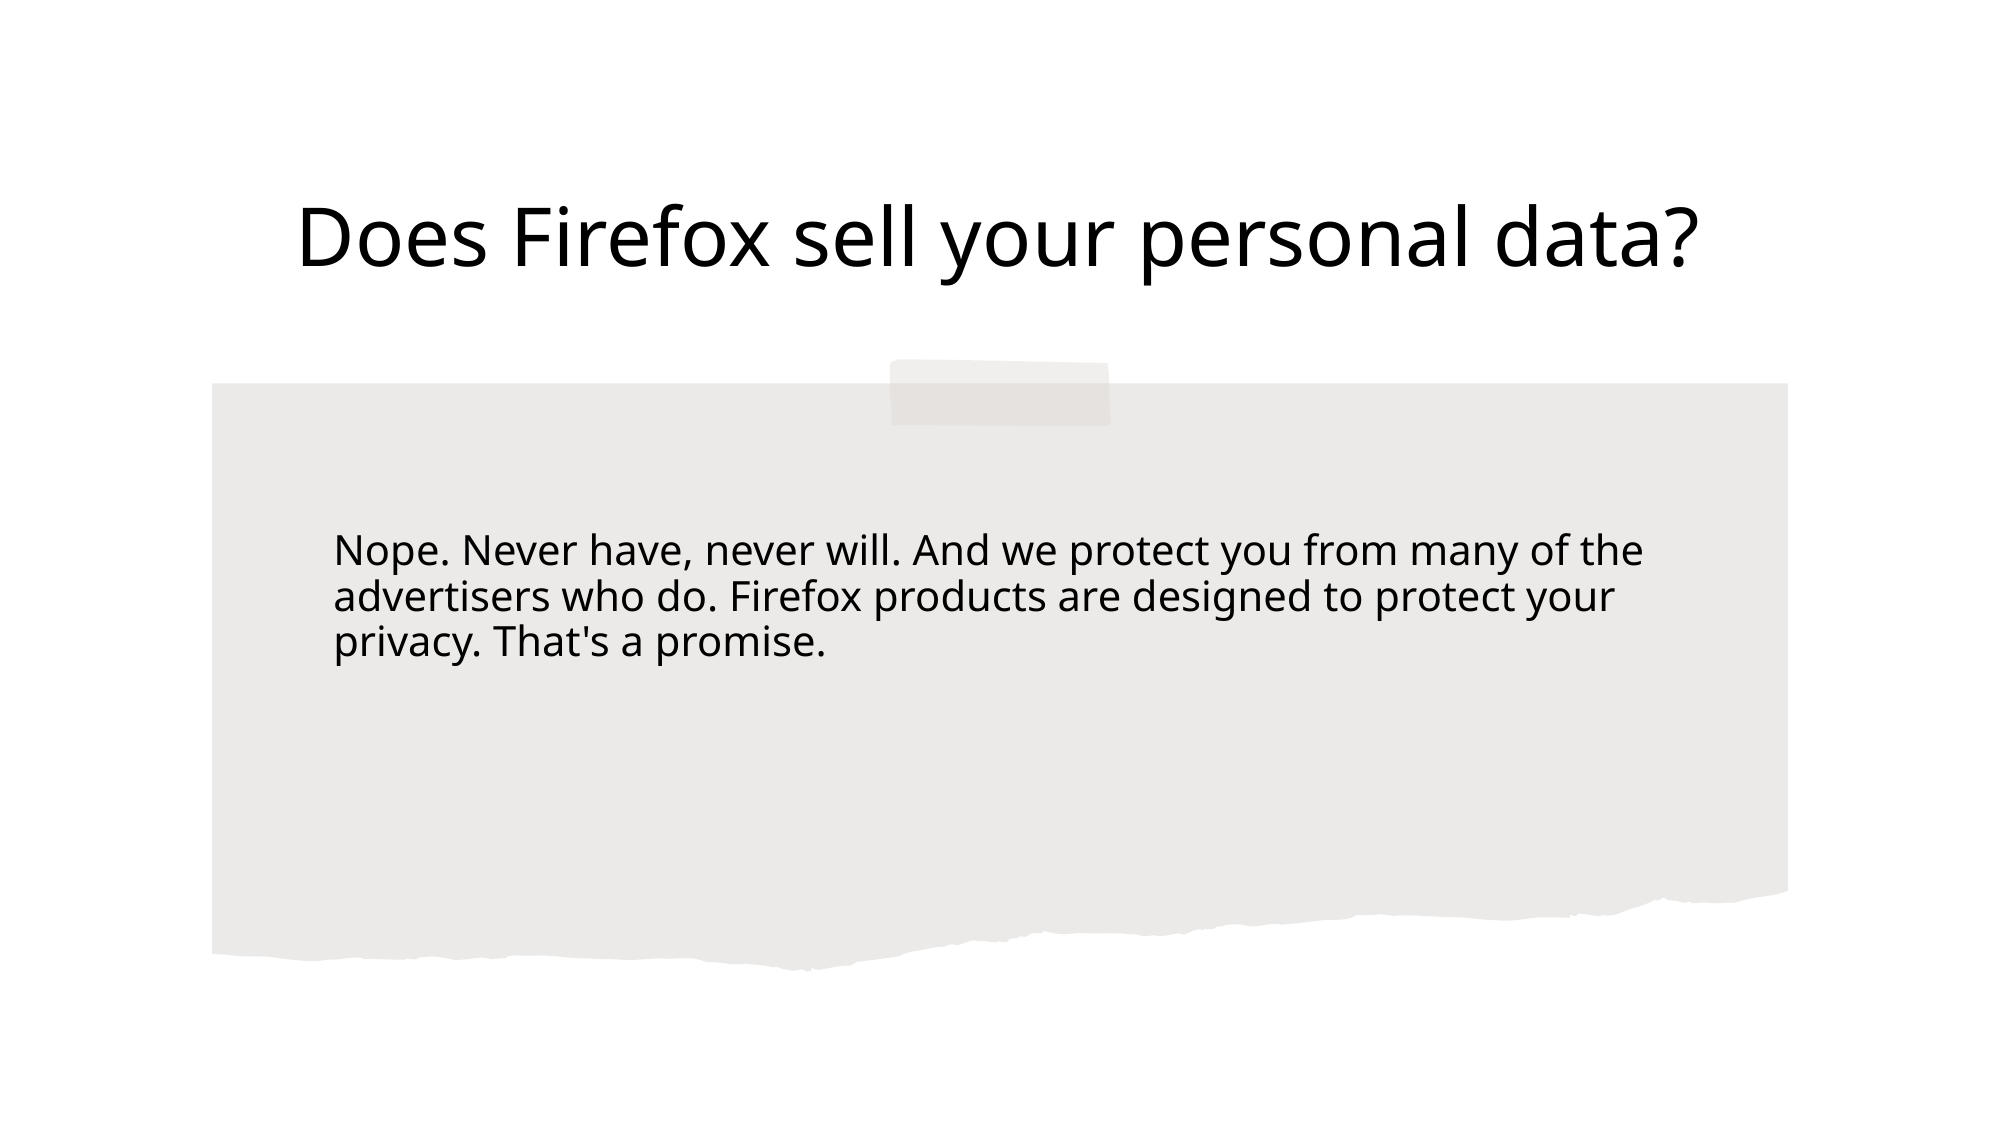

# Does Firefox sell your personal data?
Nope. Never have, never will. And we protect you from many of the advertisers who do. Firefox products are designed to protect your privacy. That's a promise.